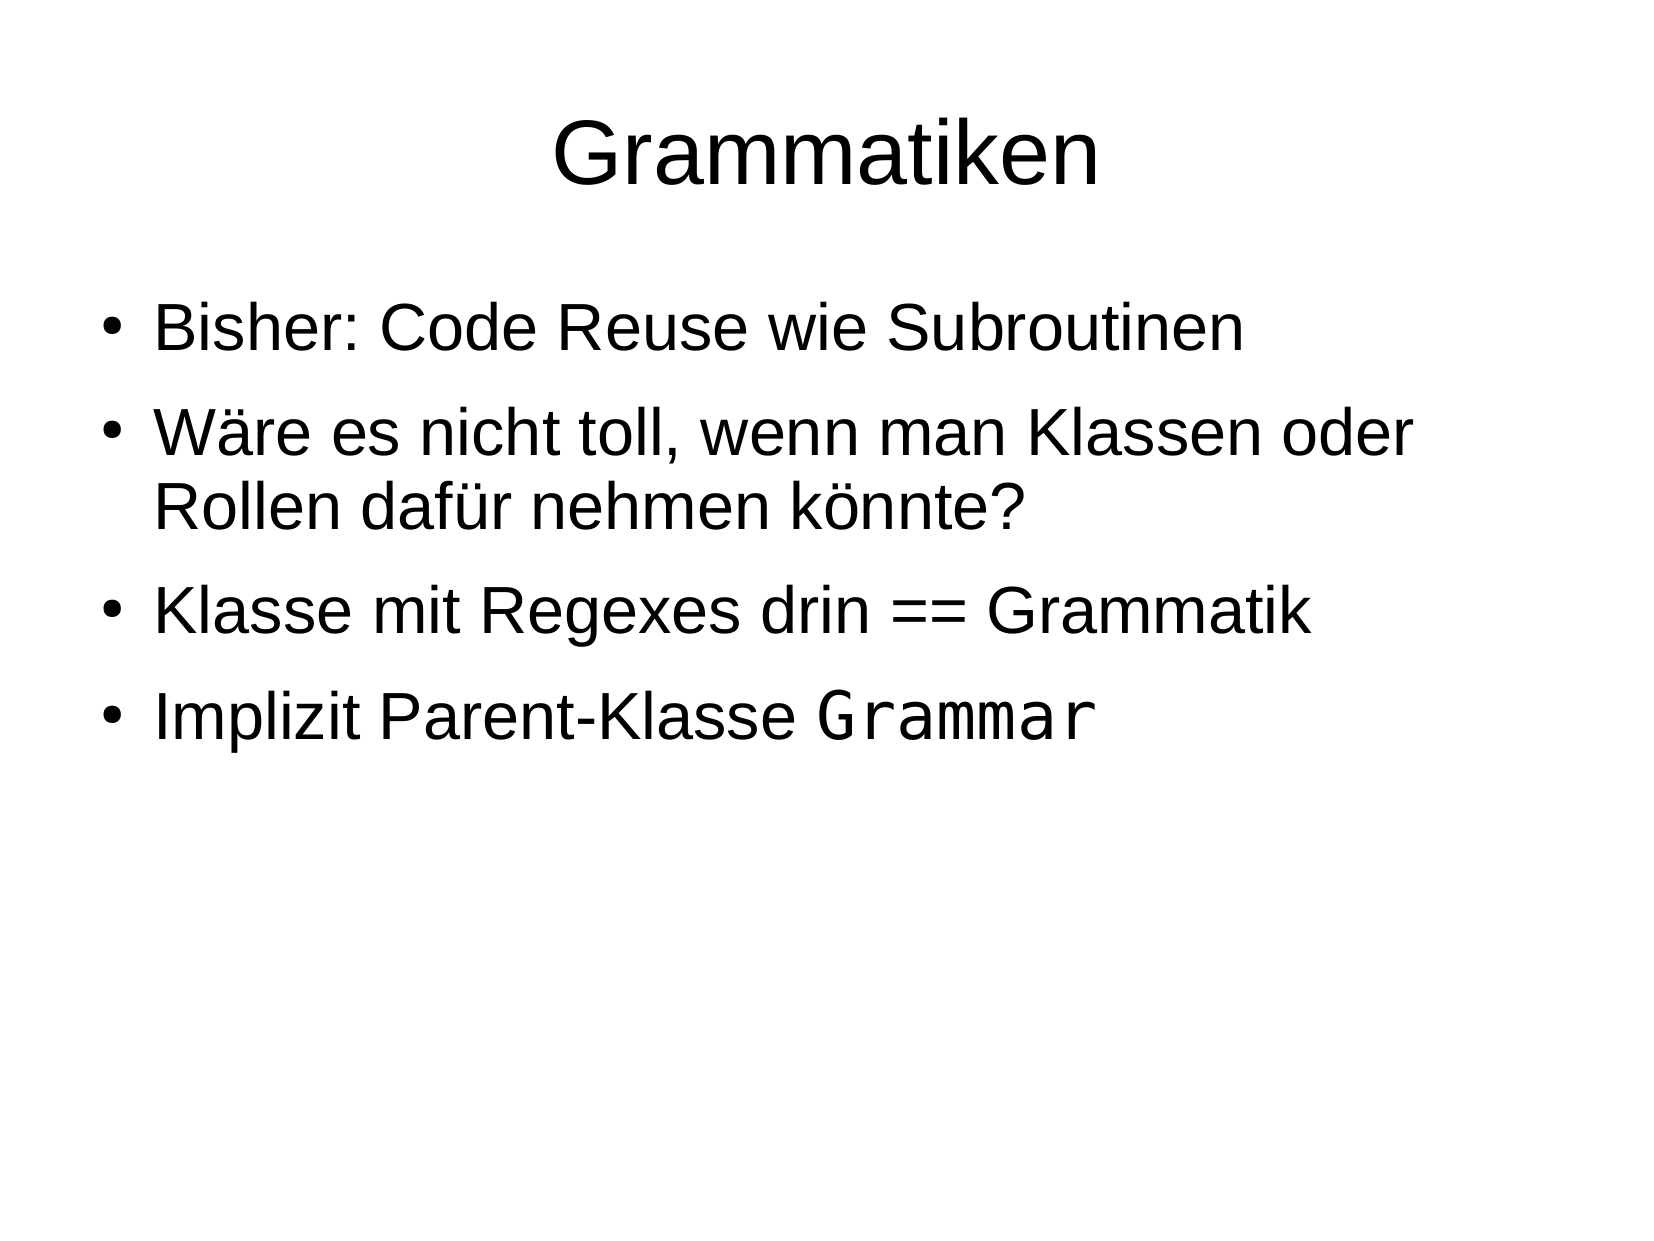

# Grammatiken
Bisher: Code Reuse wie Subroutinen
Wäre es nicht toll, wenn man Klassen oder Rollen dafür nehmen könnte?
Klasse mit Regexes drin == Grammatik
Implizit Parent-Klasse Grammar